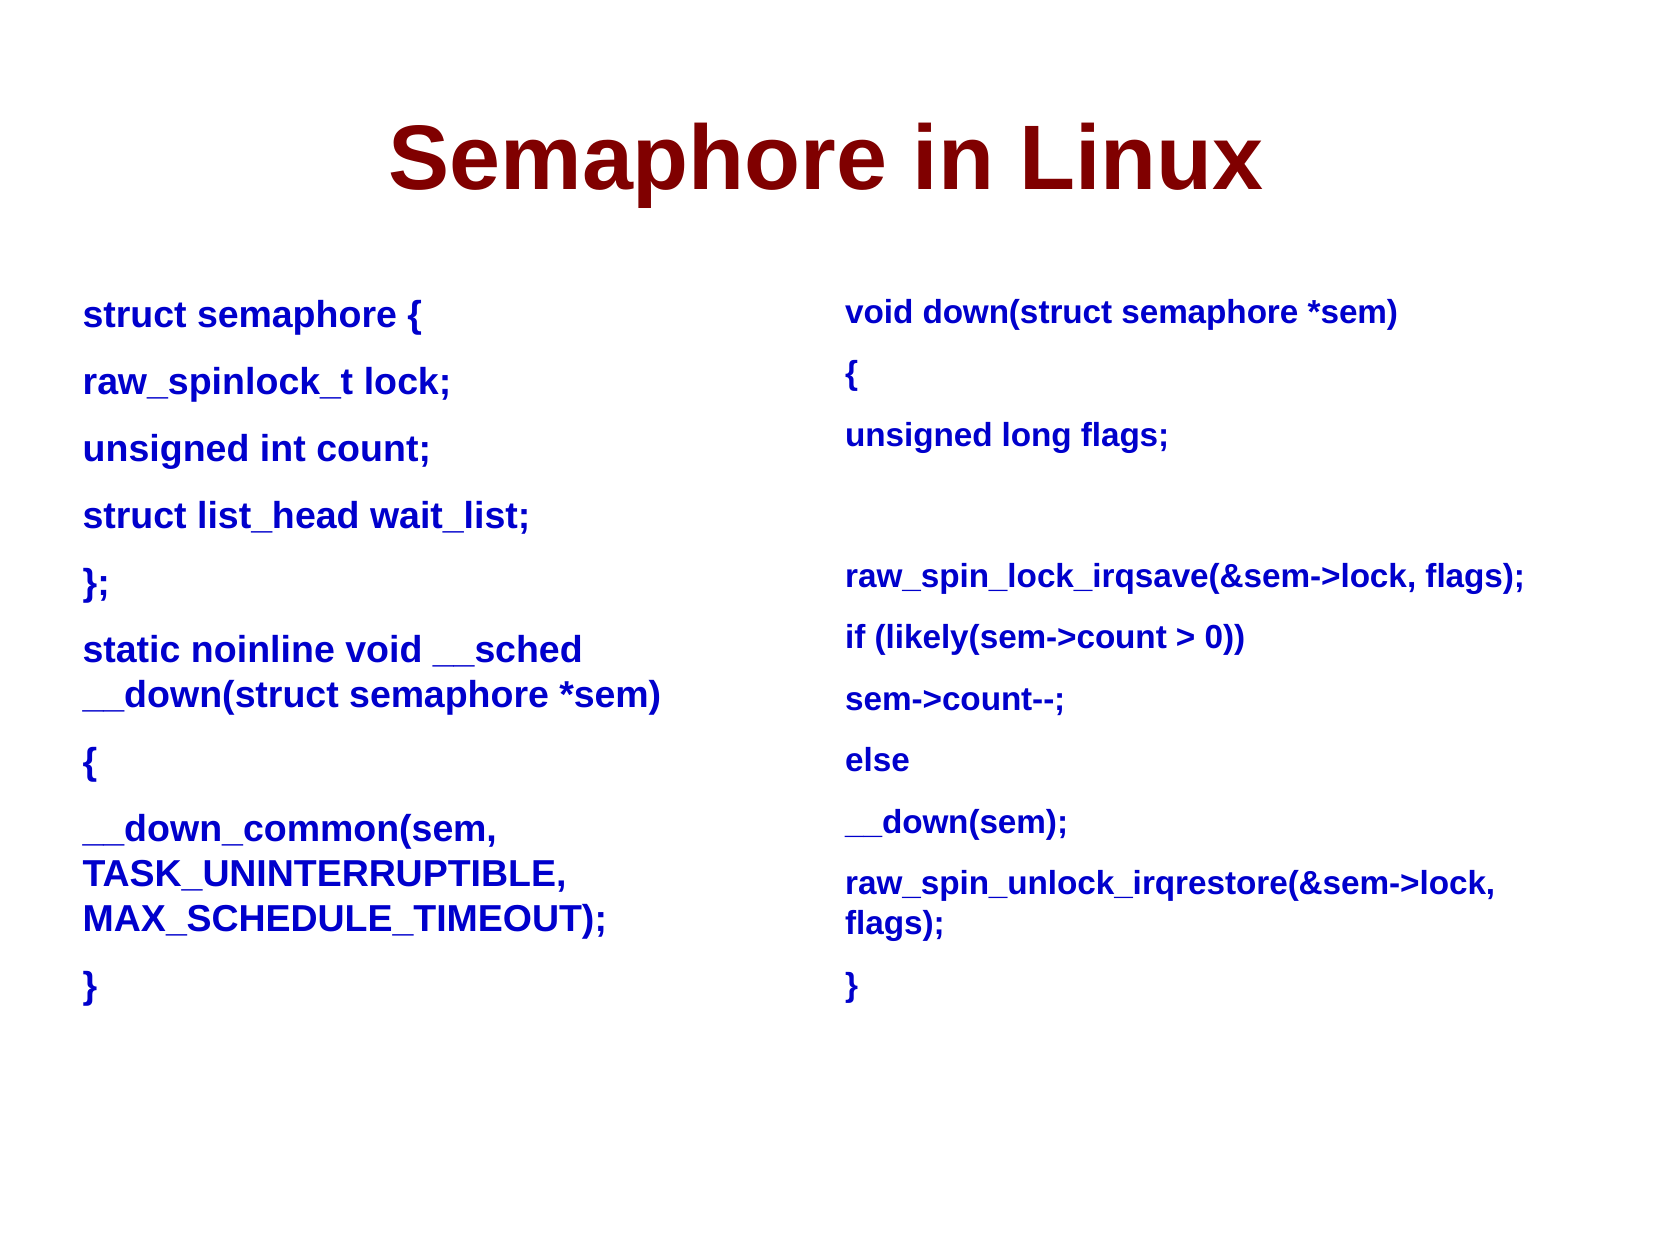

# Semaphore in Linux
struct semaphore {
raw_spinlock_t lock;
unsigned int count;
struct list_head wait_list;
};
static noinline void __sched __down(struct semaphore *sem)
{
__down_common(sem, TASK_UNINTERRUPTIBLE, MAX_SCHEDULE_TIMEOUT);
}
void down(struct semaphore *sem)
{
unsigned long flags;
raw_spin_lock_irqsave(&sem->lock, flags);
if (likely(sem->count > 0))
sem->count--;
else
__down(sem);
raw_spin_unlock_irqrestore(&sem->lock, flags);
}